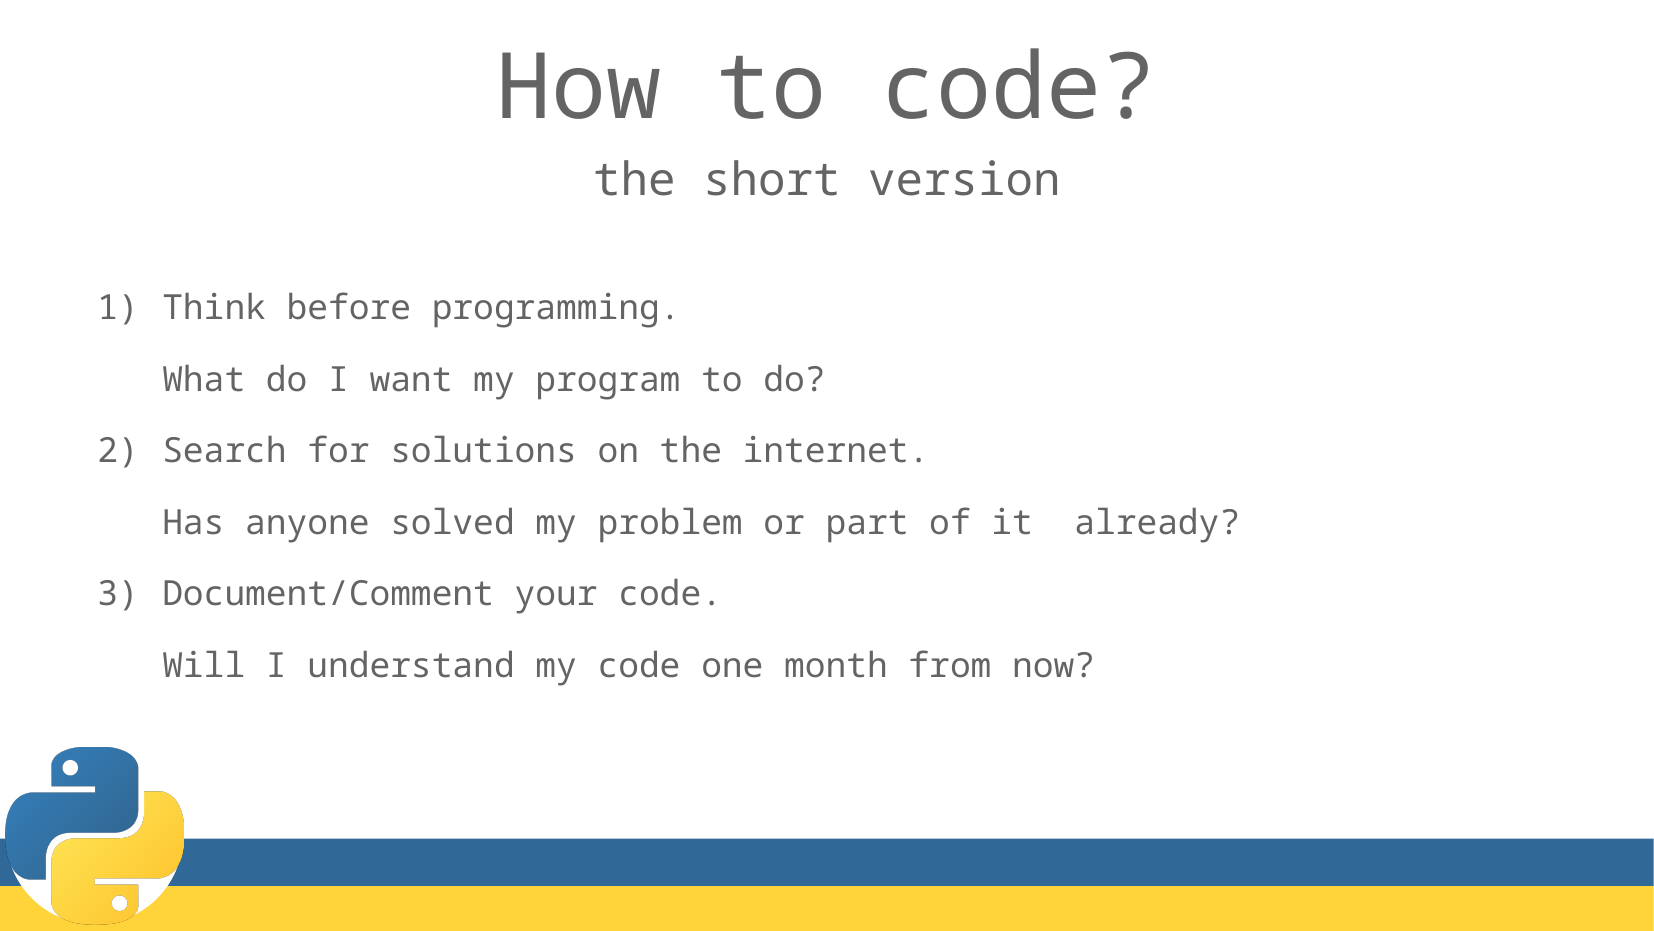

# How to code? the short version
 Think before programming.
 What do I want my program to do?
 Search for solutions on the internet.
 Has anyone solved my problem or part of it already?
 Document/Comment your code.
 Will I understand my code one month from now?